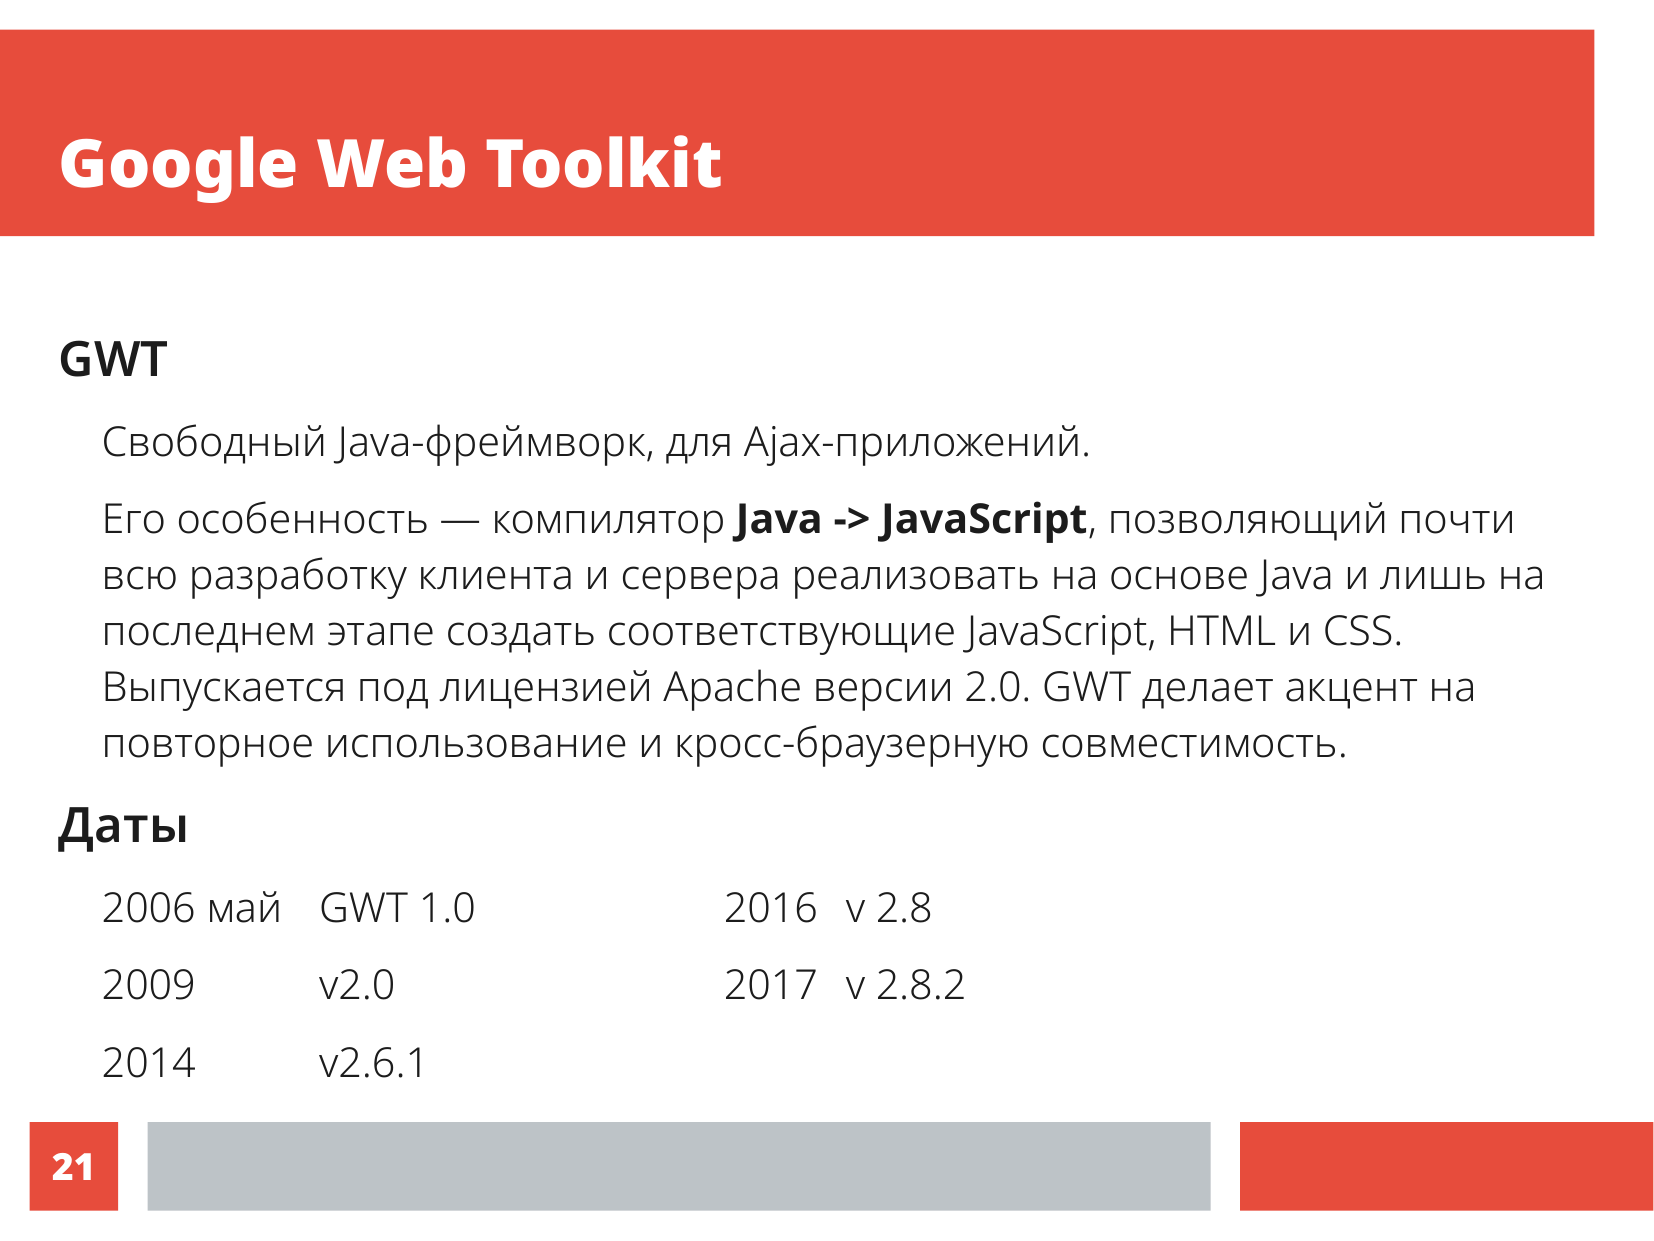

# Google Web Toolkit
GWT
Свободный Java-фреймворк, для Ajax-приложений.
Его особенность — компилятор Java -> JavaScript, позволяющий почти всю разработку клиента и сервера реализовать на основе Java и лишь на последнем этапе создать соответствующие JavaScript, HTML и CSS. Выпускается под лицензией Apache версии 2.0. GWT делает акцент на повторное использование и кросс‐браузерную совместимость.
Даты
2006 май	GWT 1.0	2016 	v 2.8
2009 	v2.0	2017	v 2.8.2
2014 	v2.6.1
21